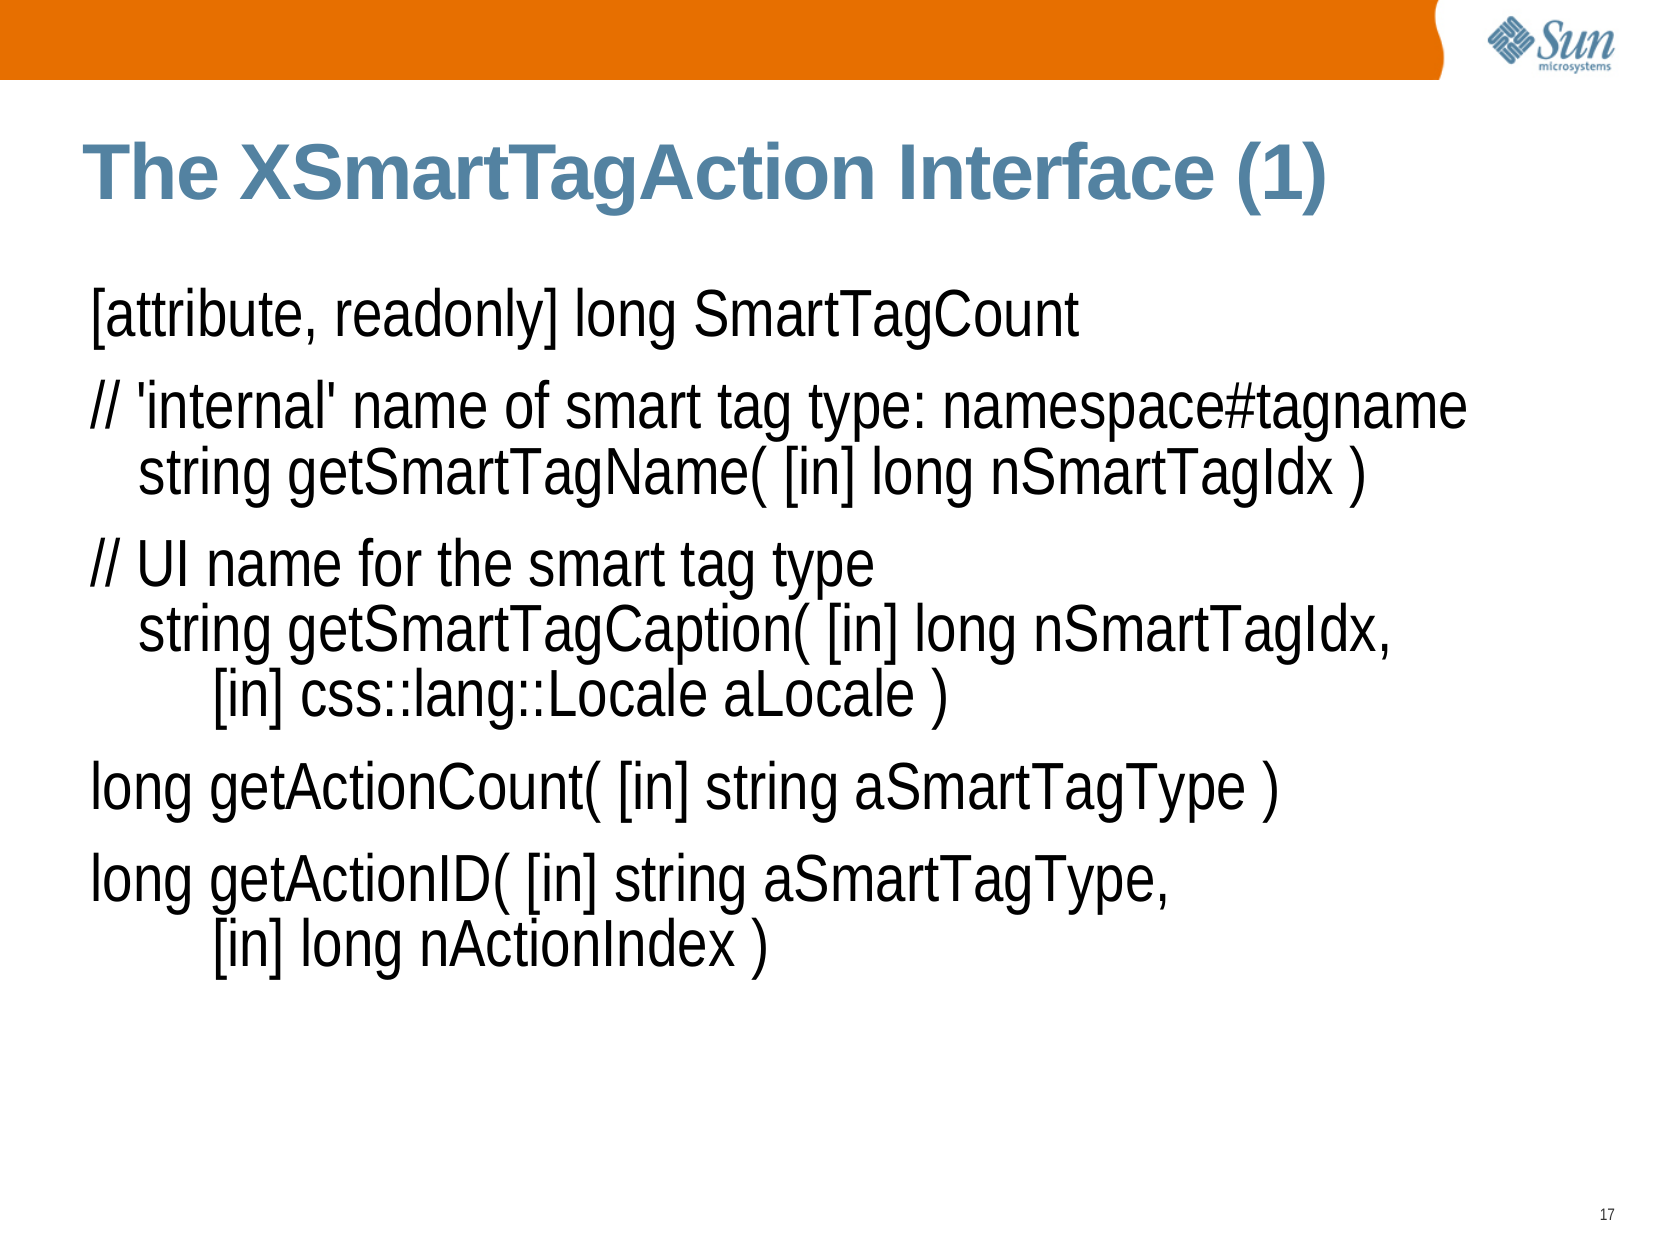

# The XSmartTagAction Interface (1)
[attribute, readonly] long SmartTagCount
// 'internal' name of smart tag type: namespace#tagname
string getSmartTagName( [in] long nSmartTagIdx )
// UI name for the smart tag type
string getSmartTagCaption( [in] long nSmartTagIdx,
	[in] css::lang::Locale aLocale )
long getActionCount( [in] string aSmartTagType )
long getActionID( [in] string aSmartTagType,
	[in] long nActionIndex )